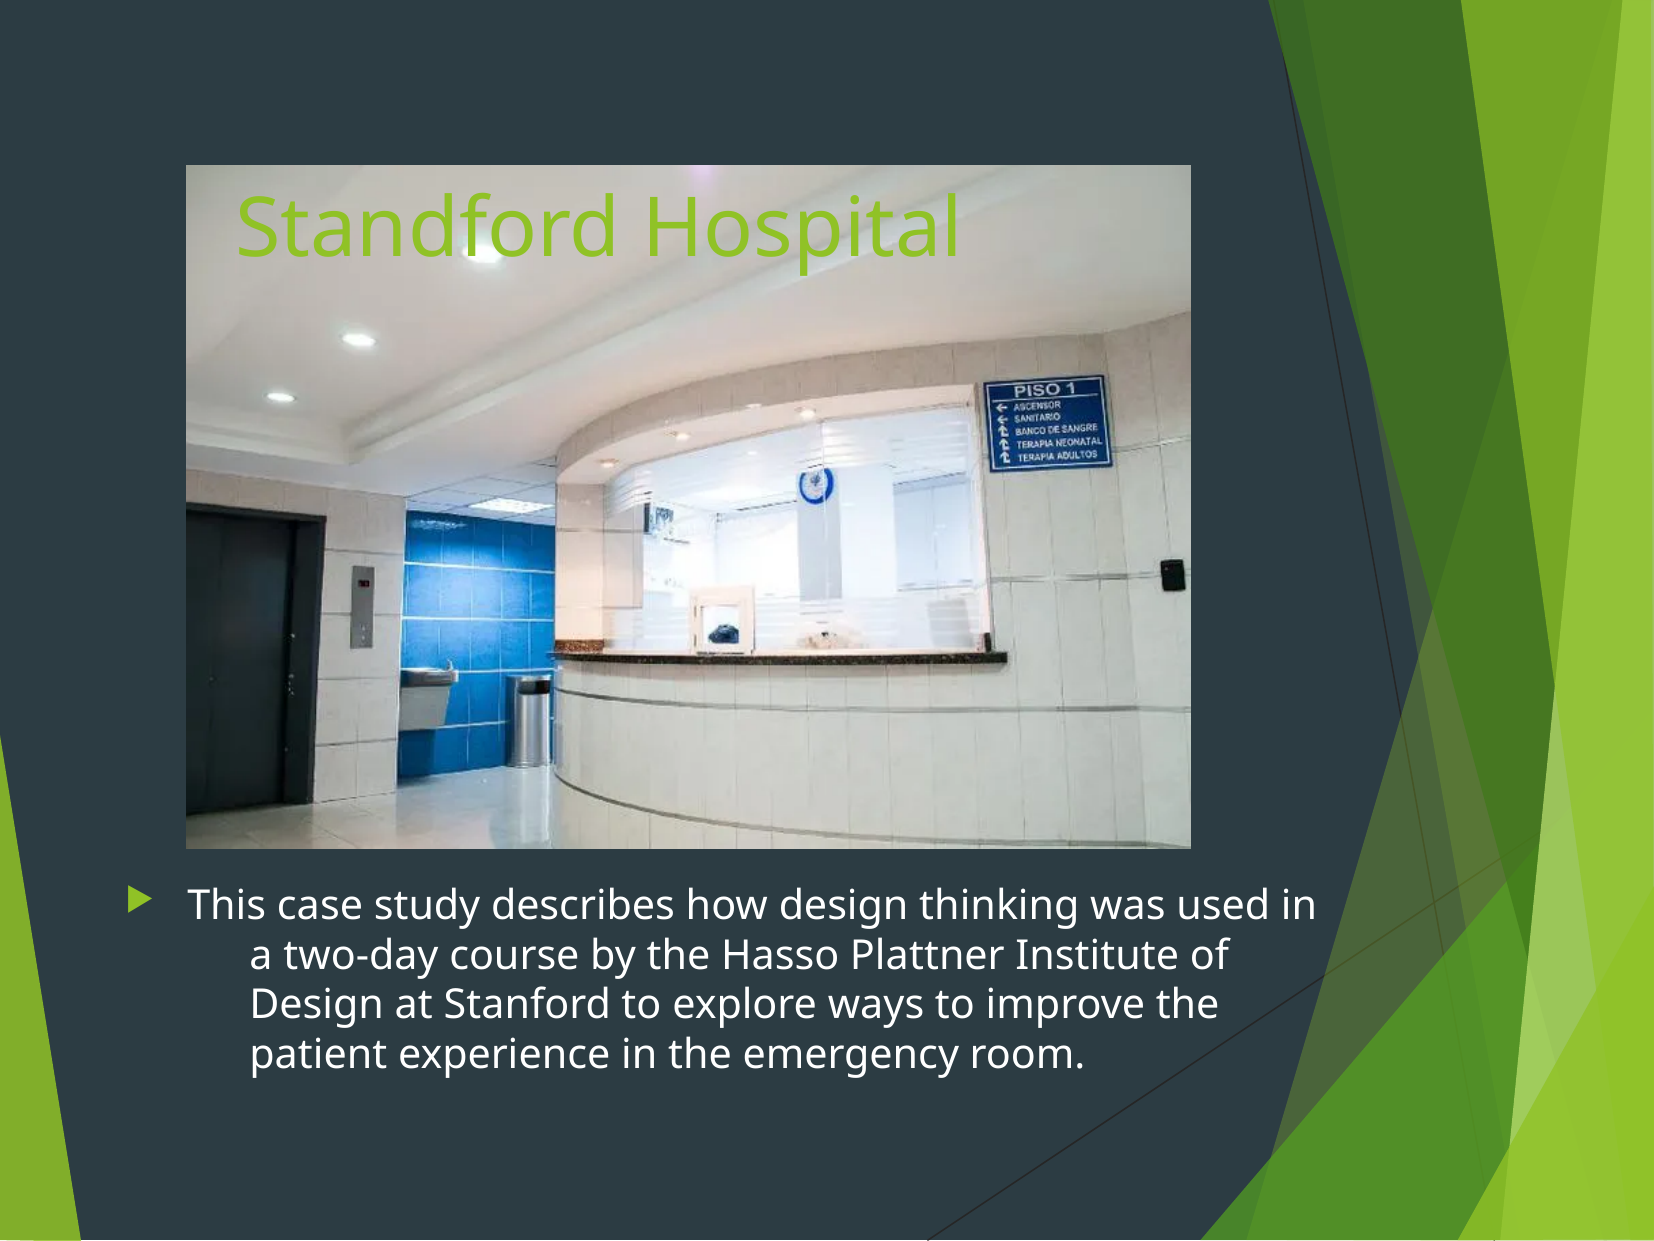

Standford Hospital
# This case study describes how design thinking was used in a two-day course by the Hasso Plattner Institute of Design at Stanford to explore ways to improve the patient experience in the emergency room.